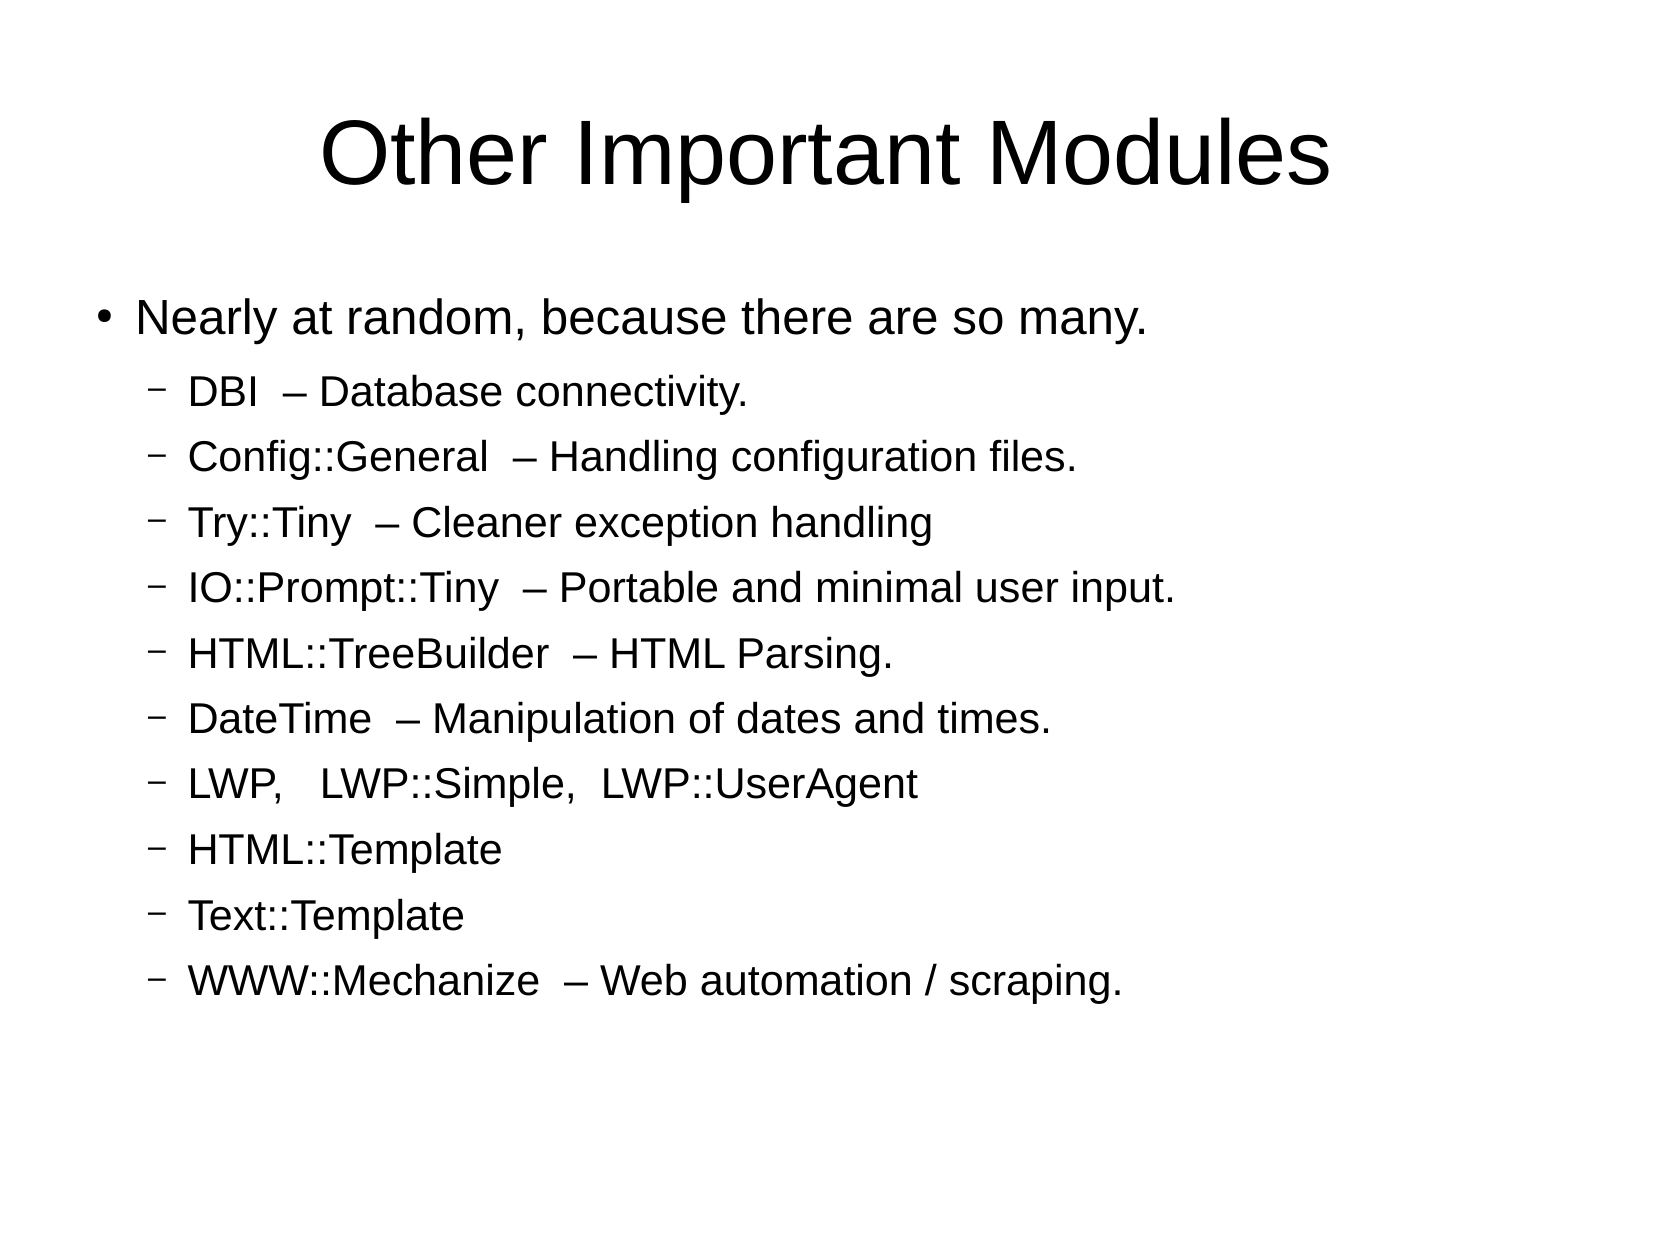

# Other Important Modules
Nearly at random, because there are so many.
DBI – Database connectivity.
Config::General – Handling configuration files.
Try::Tiny – Cleaner exception handling
IO::Prompt::Tiny – Portable and minimal user input.
HTML::TreeBuilder – HTML Parsing.
DateTime – Manipulation of dates and times.
LWP, LWP::Simple, LWP::UserAgent
HTML::Template
Text::Template
WWW::Mechanize – Web automation / scraping.